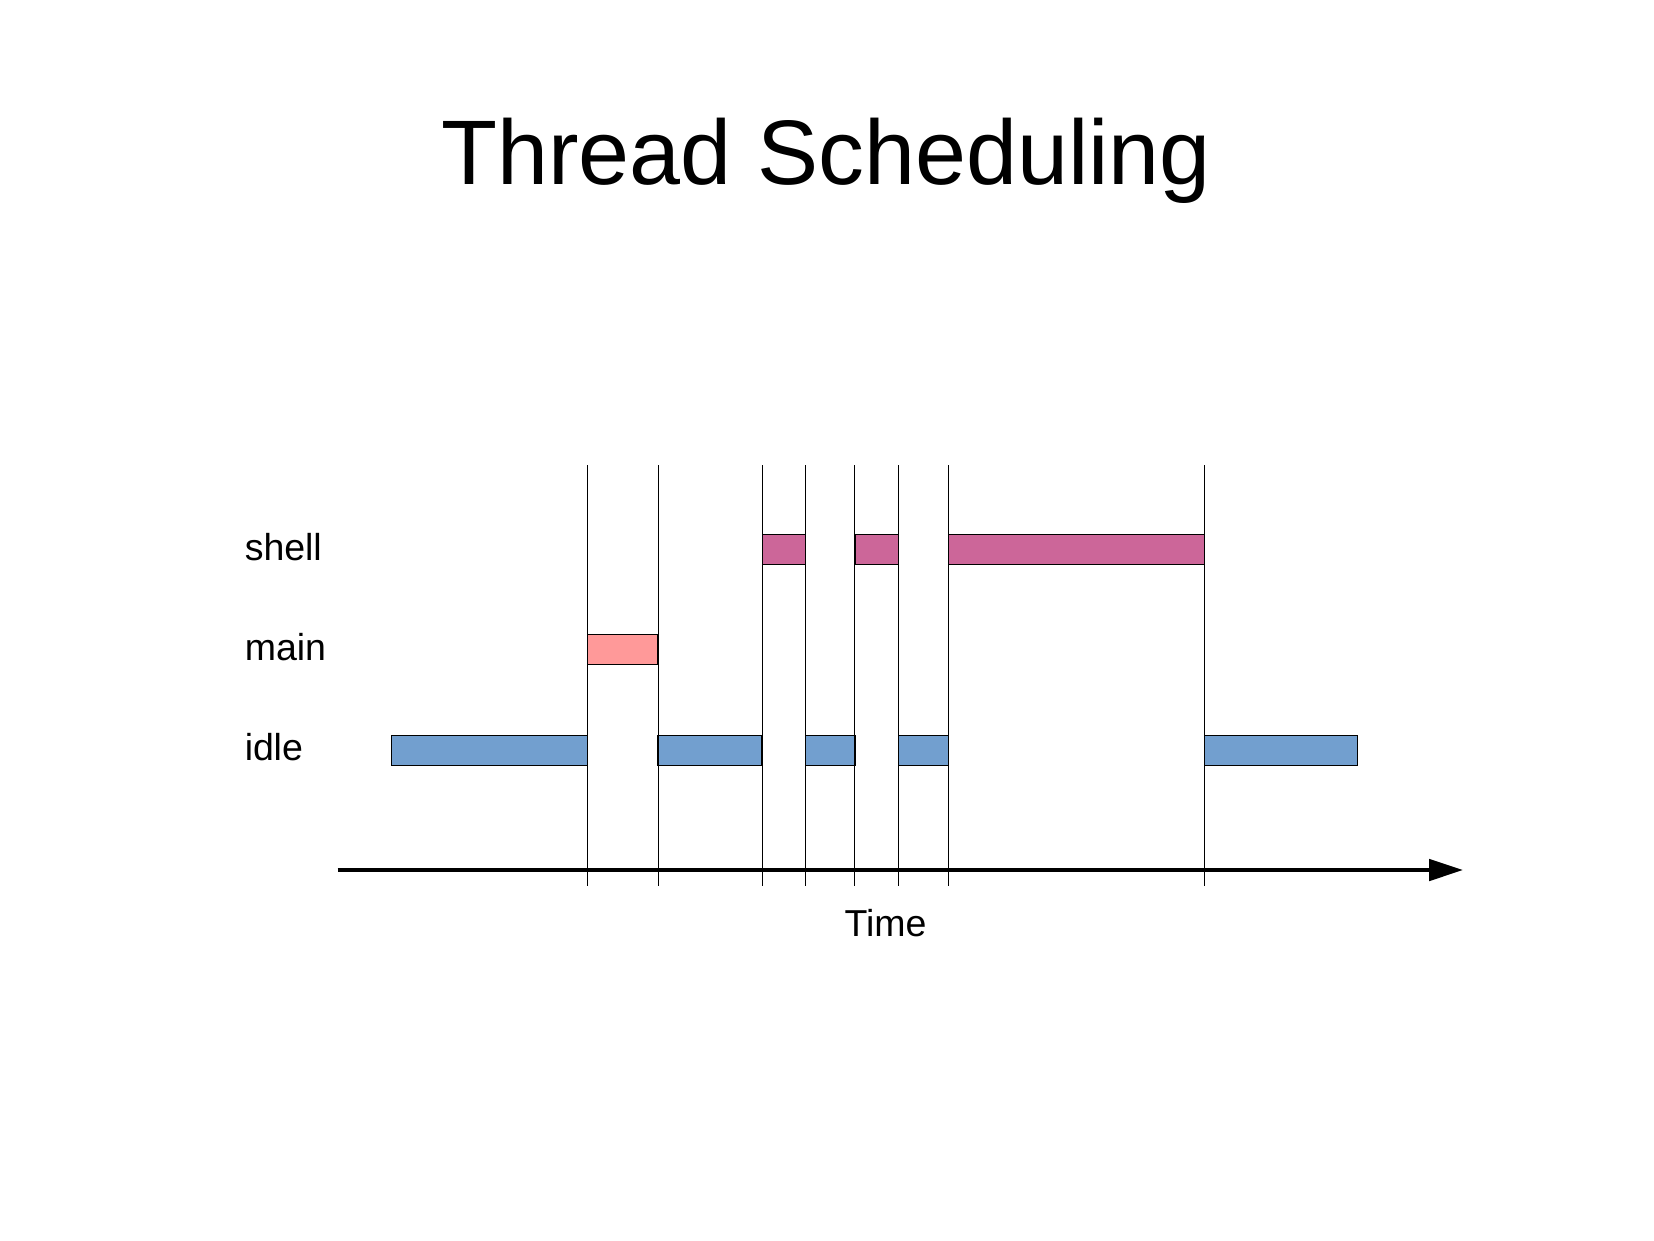

# Thread Scheduling
shell
main
idle
Time